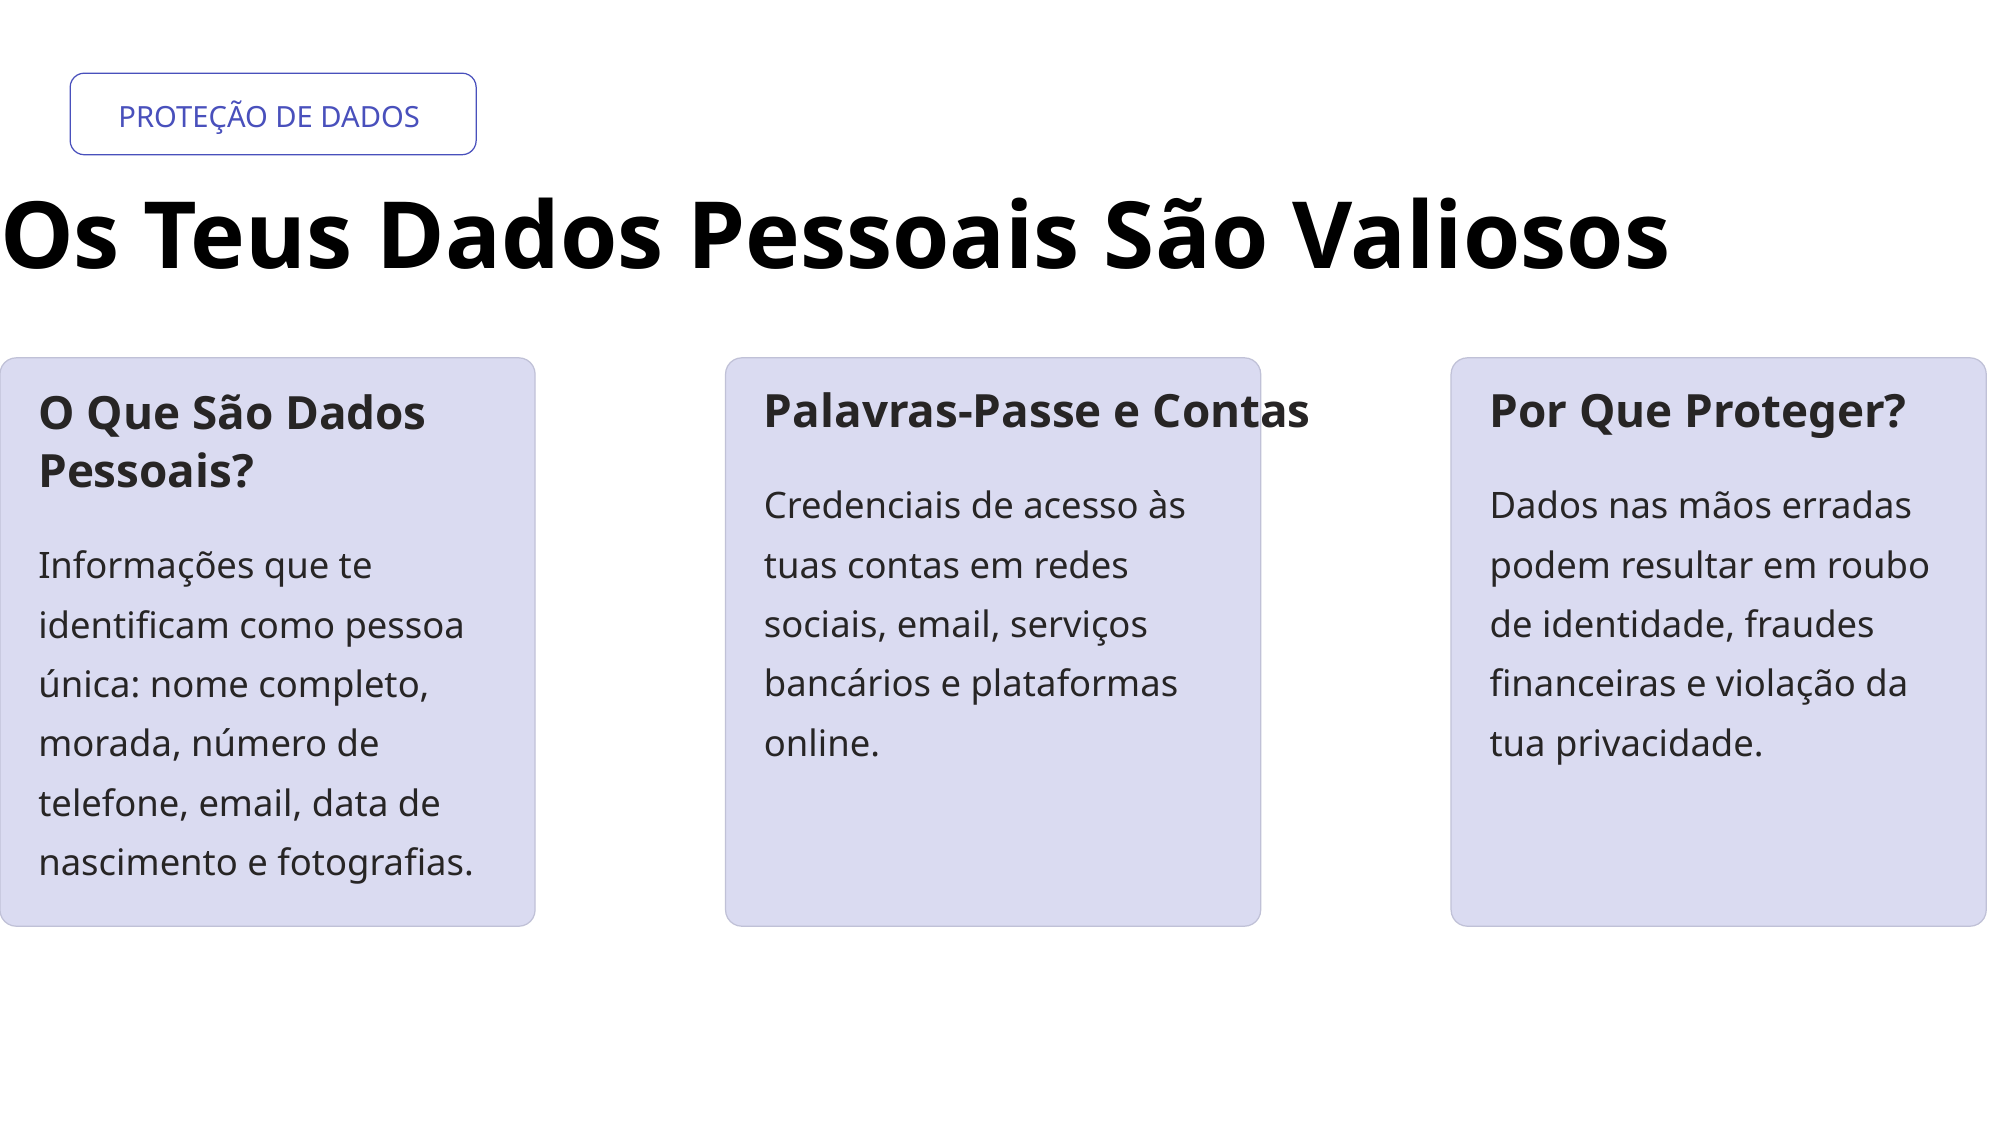

PROTEÇÃO DE DADOS
Os Teus Dados Pessoais São Valiosos
Palavras-Passe e Contas
Por Que Proteger?
O Que São Dados Pessoais?
Credenciais de acesso às tuas contas em redes sociais, email, serviços bancários e plataformas online.
Dados nas mãos erradas podem resultar em roubo de identidade, fraudes financeiras e violação da tua privacidade.
Informações que te identificam como pessoa única: nome completo, morada, número de telefone, email, data de nascimento e fotografias.